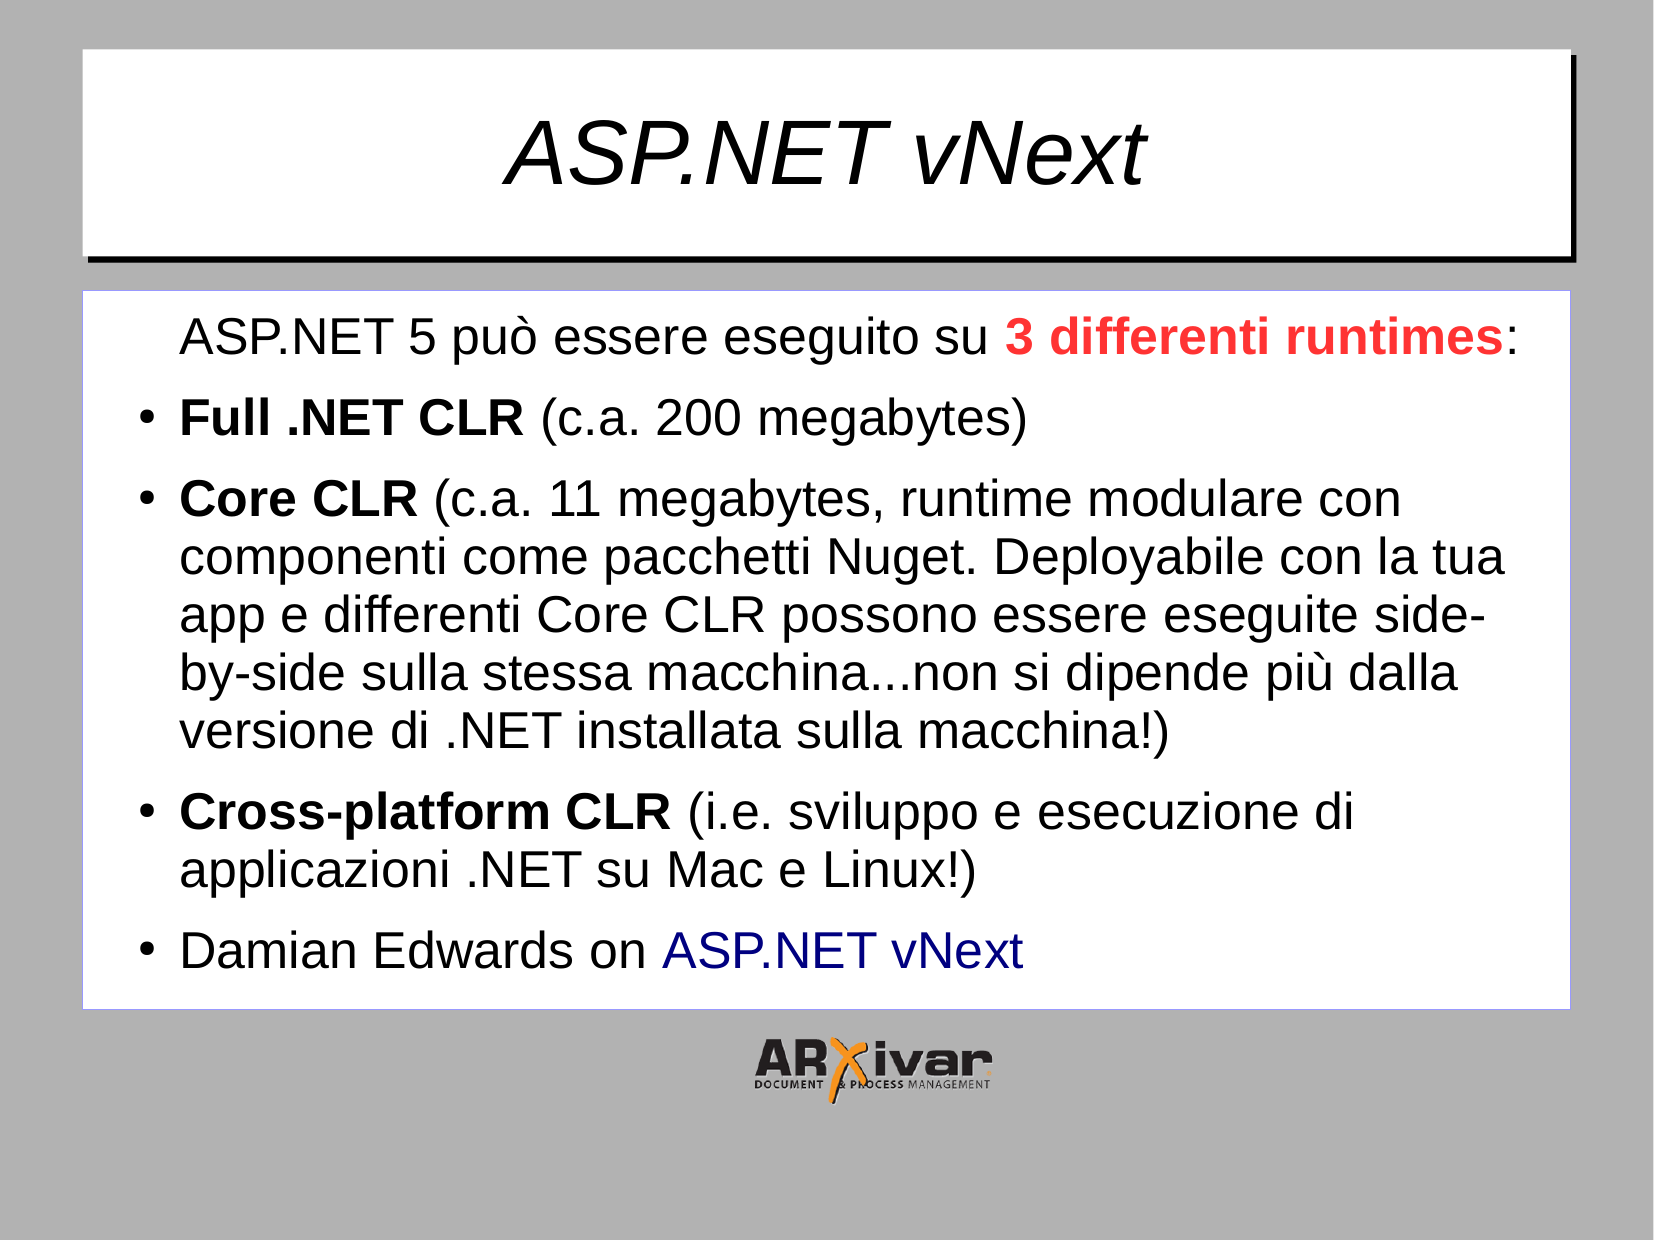

# ASP.NET vNext
ASP.NET 5 può essere eseguito su 3 differenti runtimes:
Full .NET CLR (c.a. 200 megabytes)
Core CLR (c.a. 11 megabytes, runtime modulare con componenti come pacchetti Nuget. Deployabile con la tua app e differenti Core CLR possono essere eseguite side-by-side sulla stessa macchina...non si dipende più dalla versione di .NET installata sulla macchina!)
Cross-platform CLR (i.e. sviluppo e esecuzione di applicazioni .NET su Mac e Linux!)
Damian Edwards on ASP.NET vNext